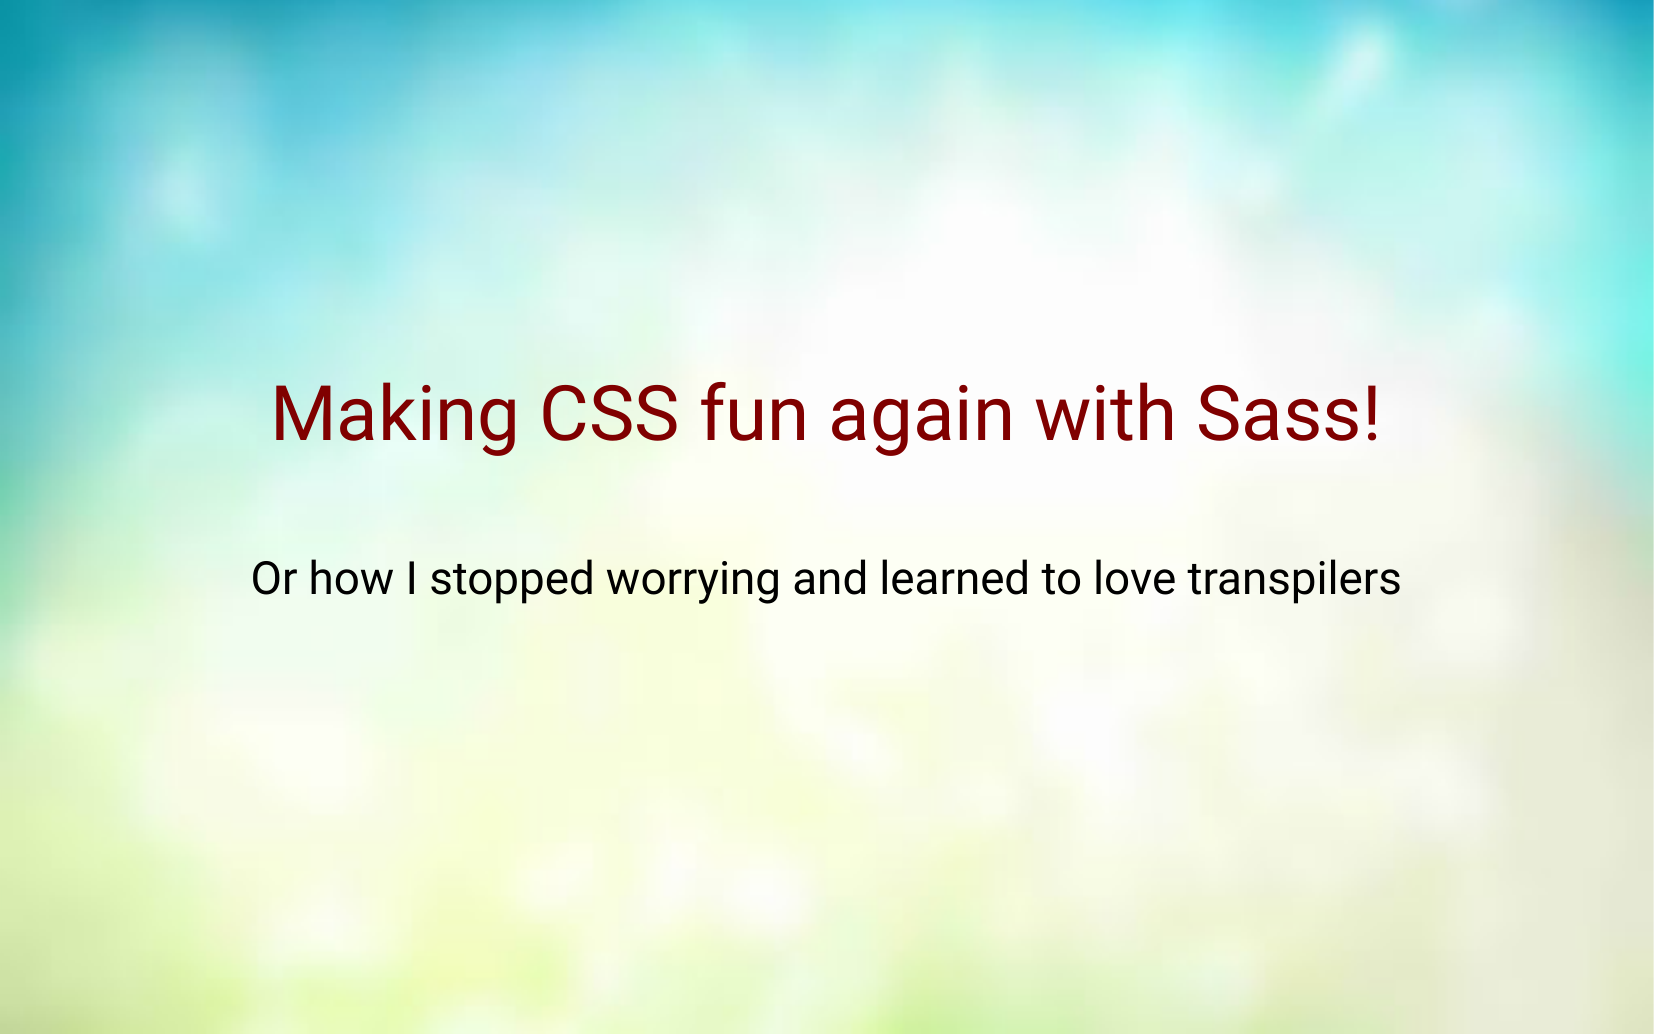

# Making CSS fun again with Sass!
Or how I stopped worrying and learned to love transpilers